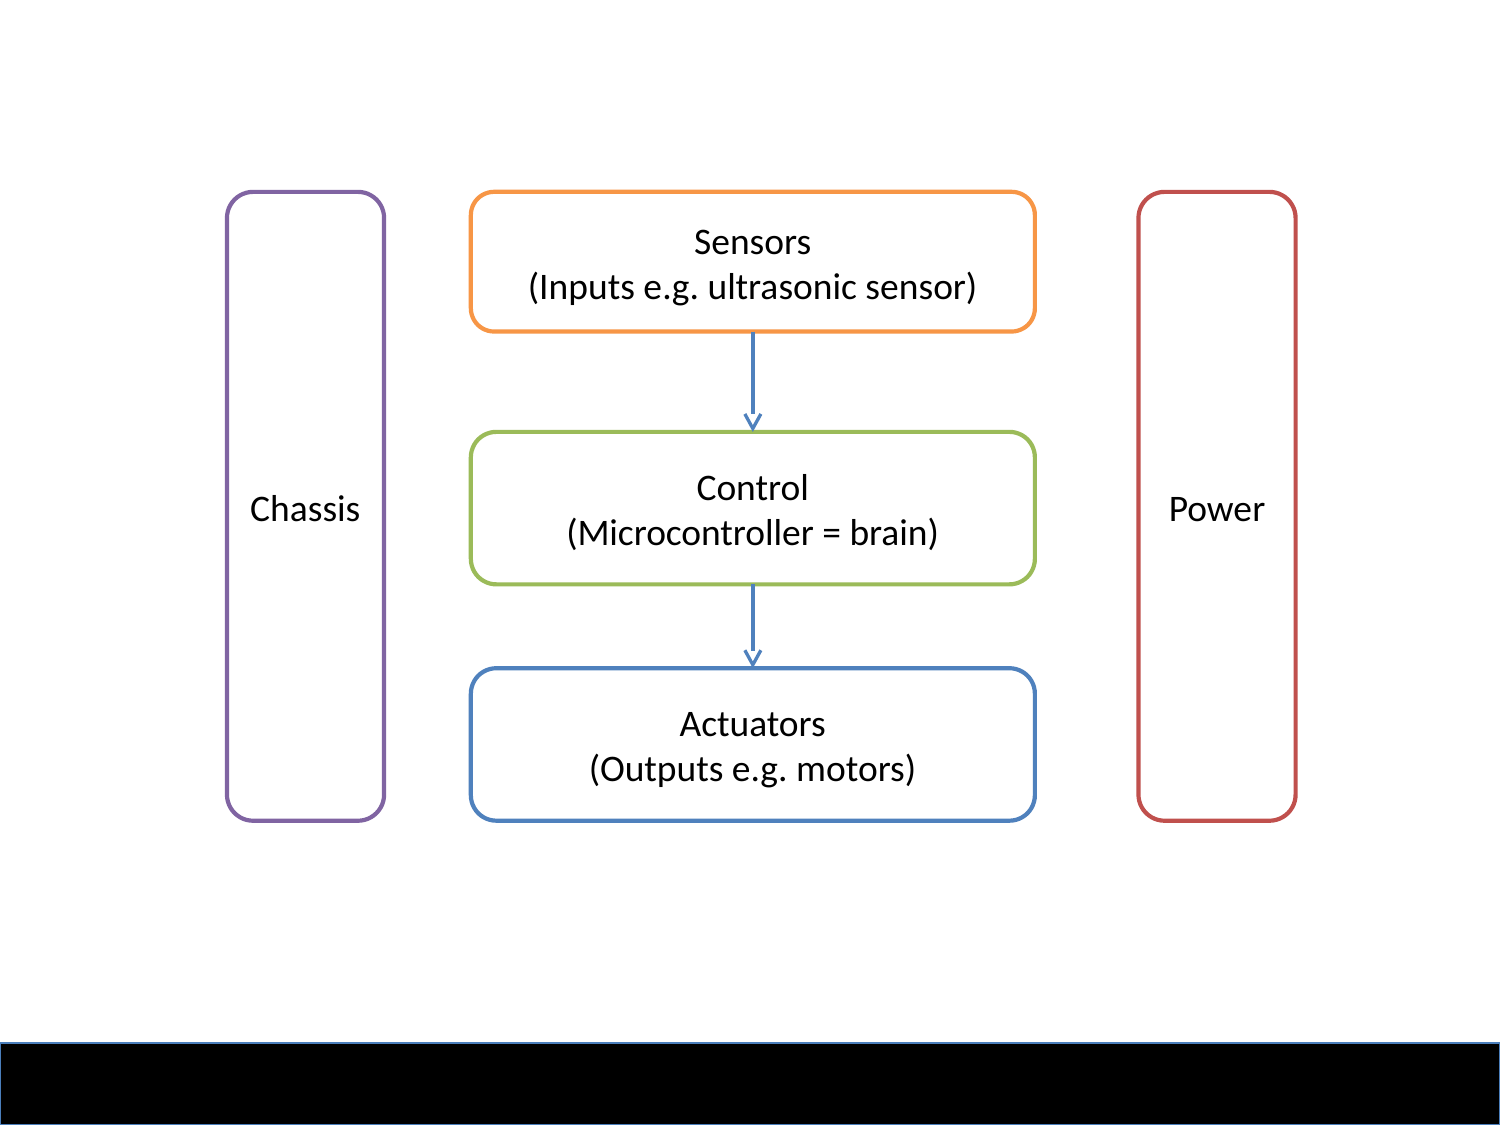

Chassis
Sensors
(Inputs e.g. ultrasonic sensor)
Power
Control
(Microcontroller = brain)
Actuators
(Outputs e.g. motors)
Bits & Bots